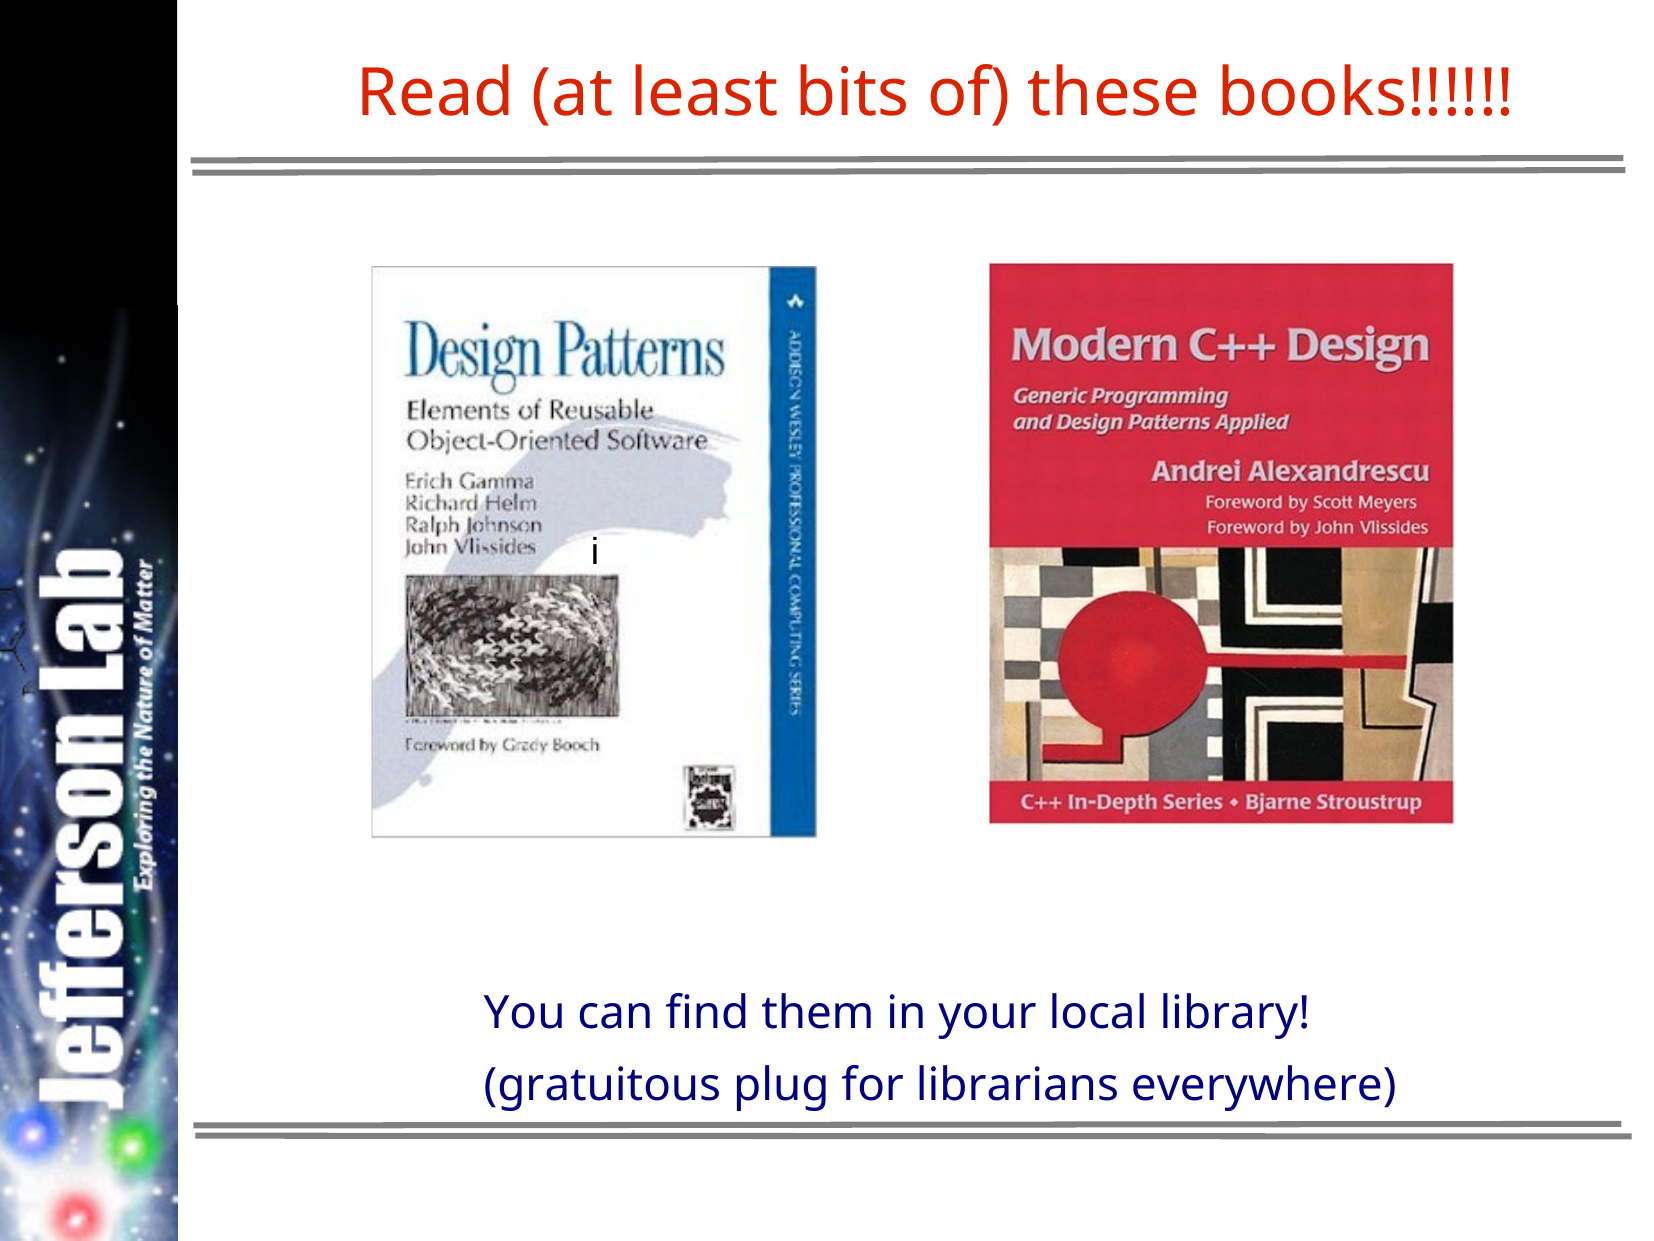

# Read (at least bits of) these books!!!!!!
i
You can find them in your local library!
(gratuitous plug for librarians everywhere)